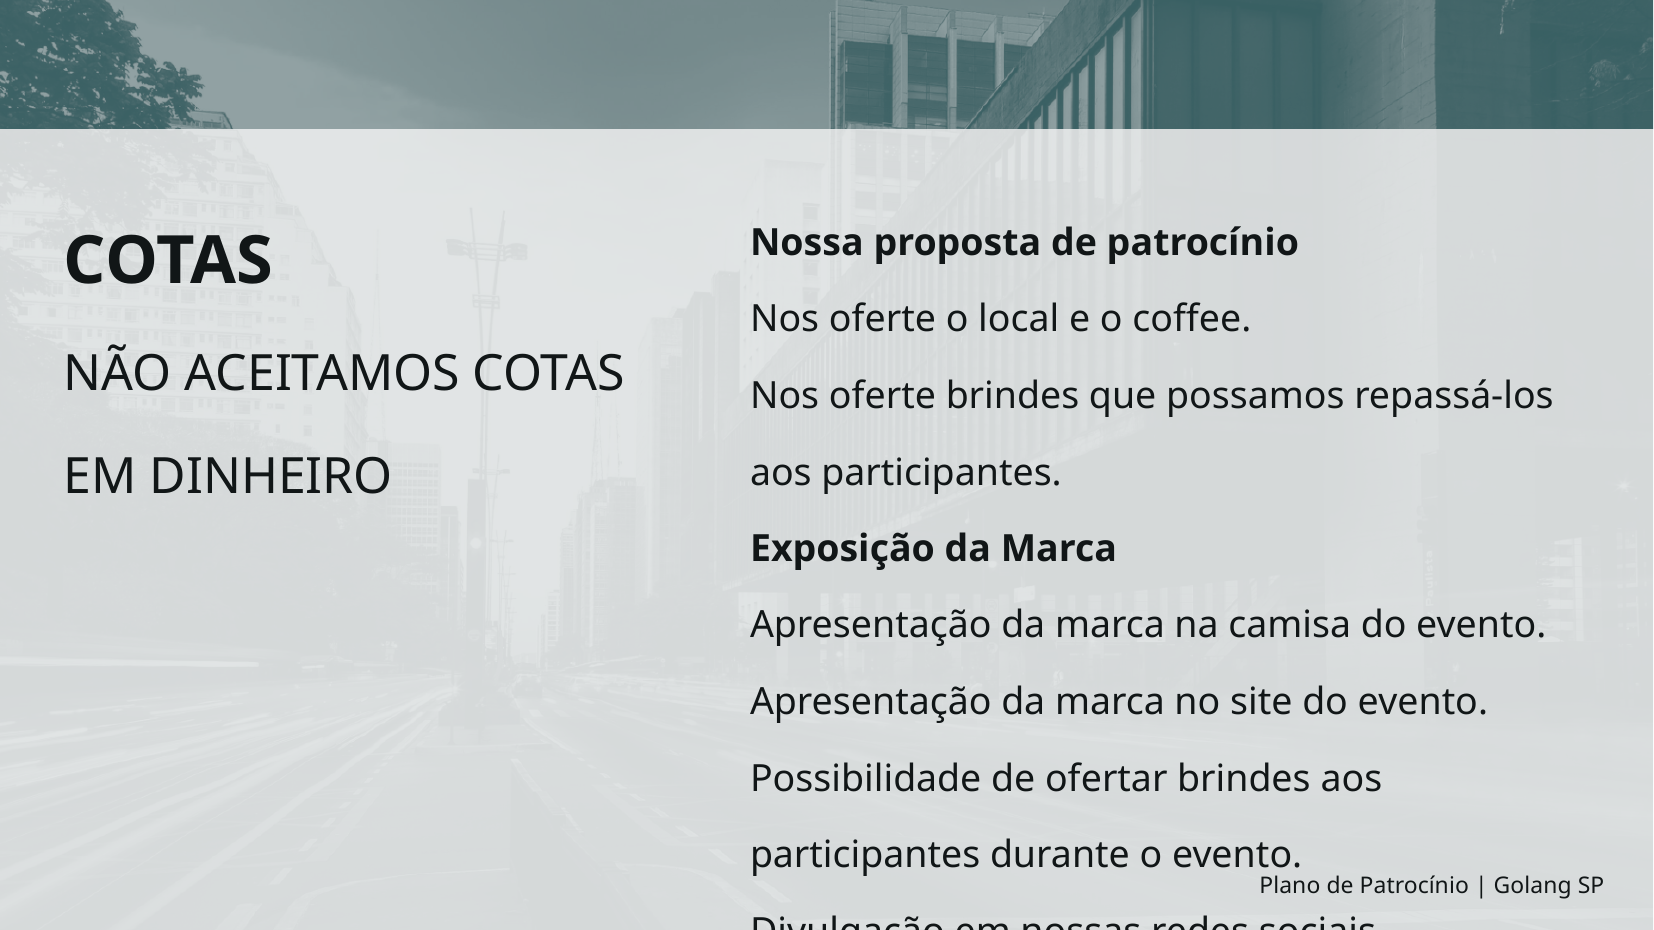

COTAS
NÃO ACEITAMOS COTAS EM DINHEIRO
Nossa proposta de patrocínio
Nos oferte o local e o coffee.
Nos oferte brindes que possamos repassá-los aos participantes.
Exposição da Marca
Apresentação da marca na camisa do evento.
Apresentação da marca no site do evento.
Possibilidade de ofertar brindes aos participantes durante o evento.
Divulgação em nossas redes sociais.
# Plano de Patrocínio | Golang SP